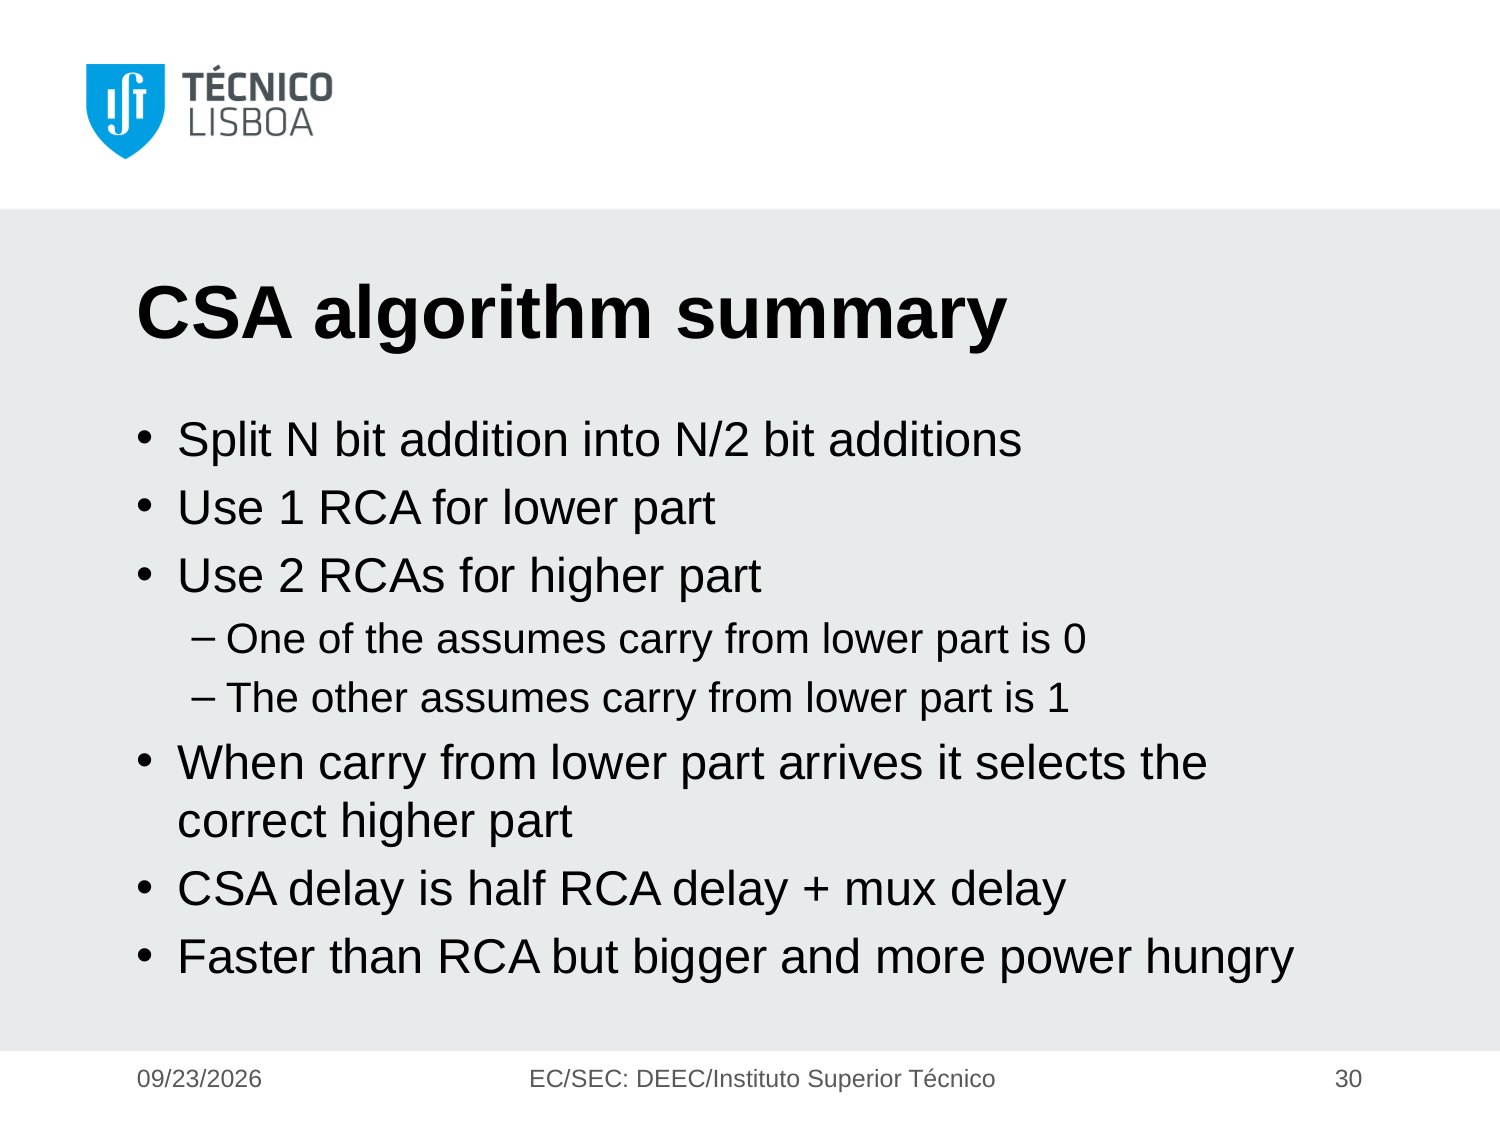

# CSA algorithm summary
Split N bit addition into N/2 bit additions
Use 1 RCA for lower part
Use 2 RCAs for higher part
One of the assumes carry from lower part is 0
The other assumes carry from lower part is 1
When carry from lower part arrives it selects the correct higher part
CSA delay is half RCA delay + mux delay
Faster than RCA but bigger and more power hungry
EC/SEC: DEEC/Instituto Superior Técnico